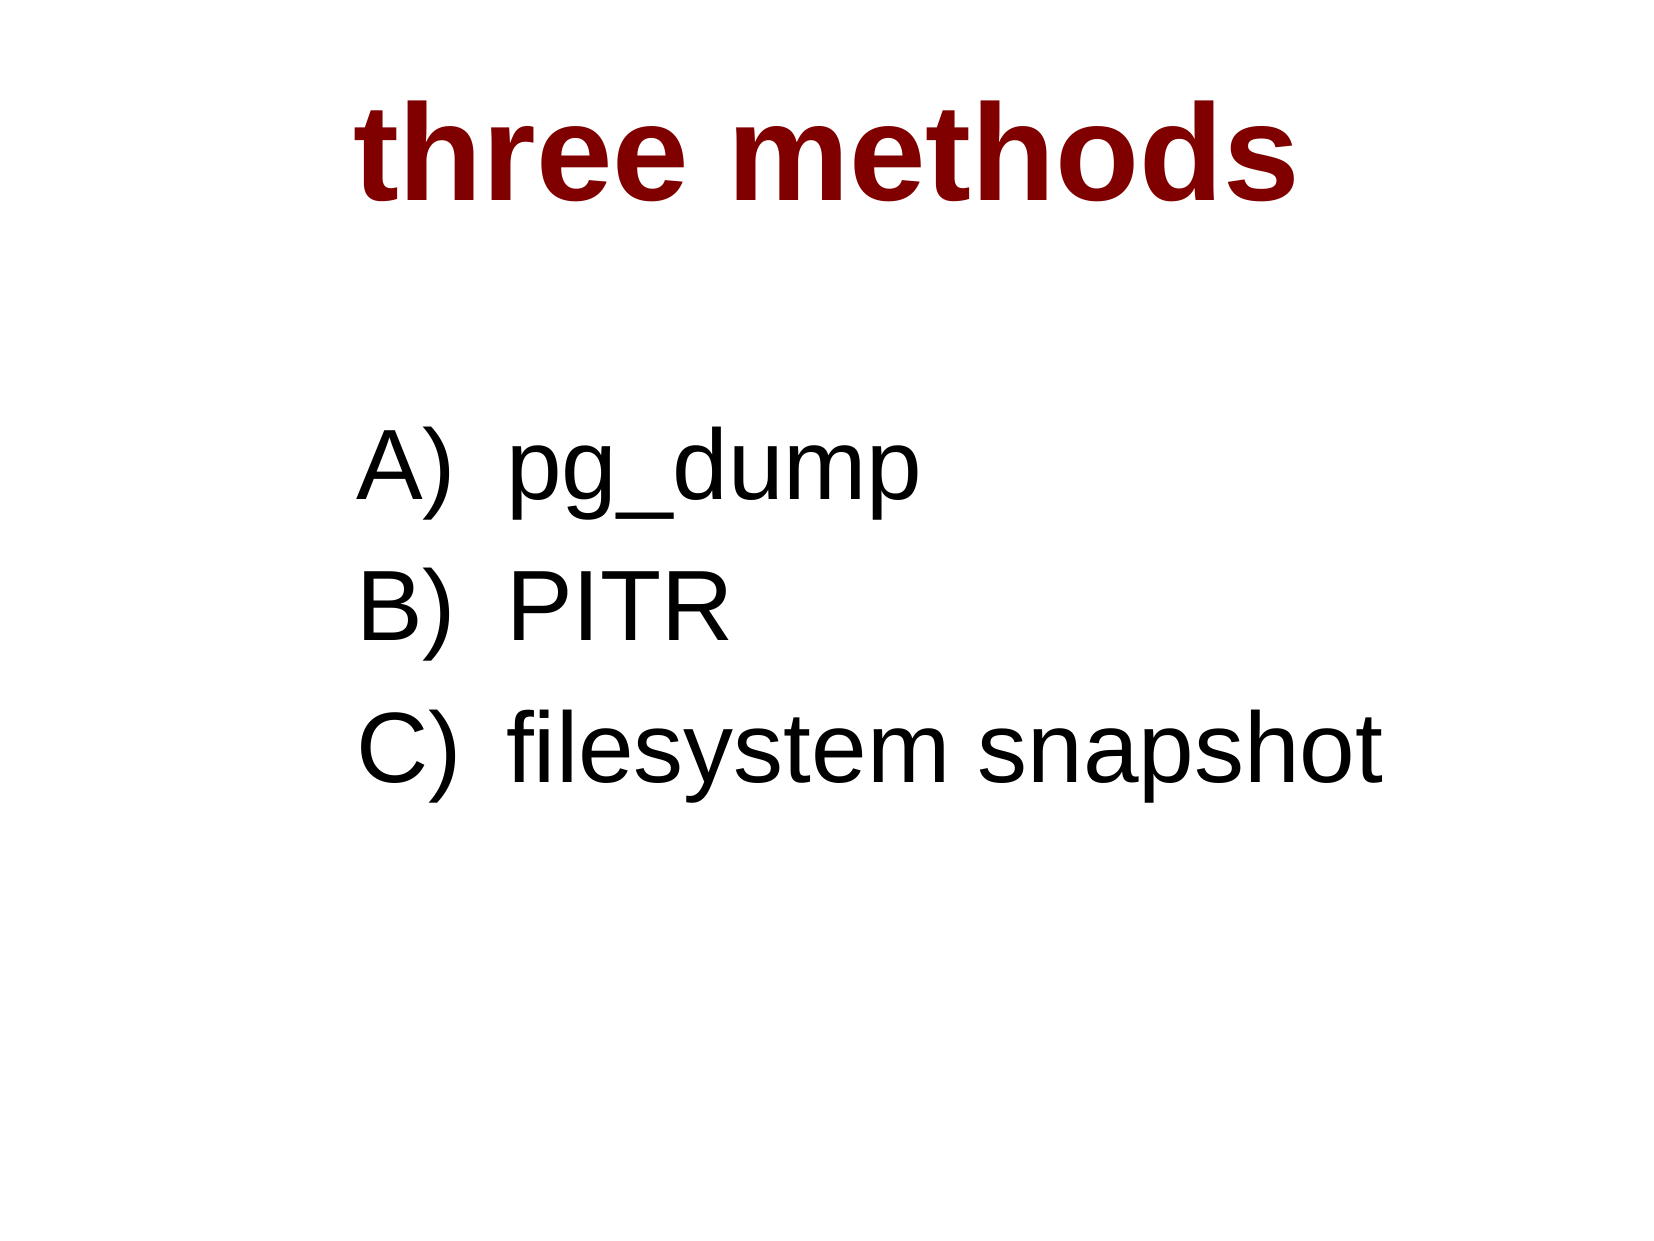

# three methods
pg_dump
PITR
filesystem snapshot